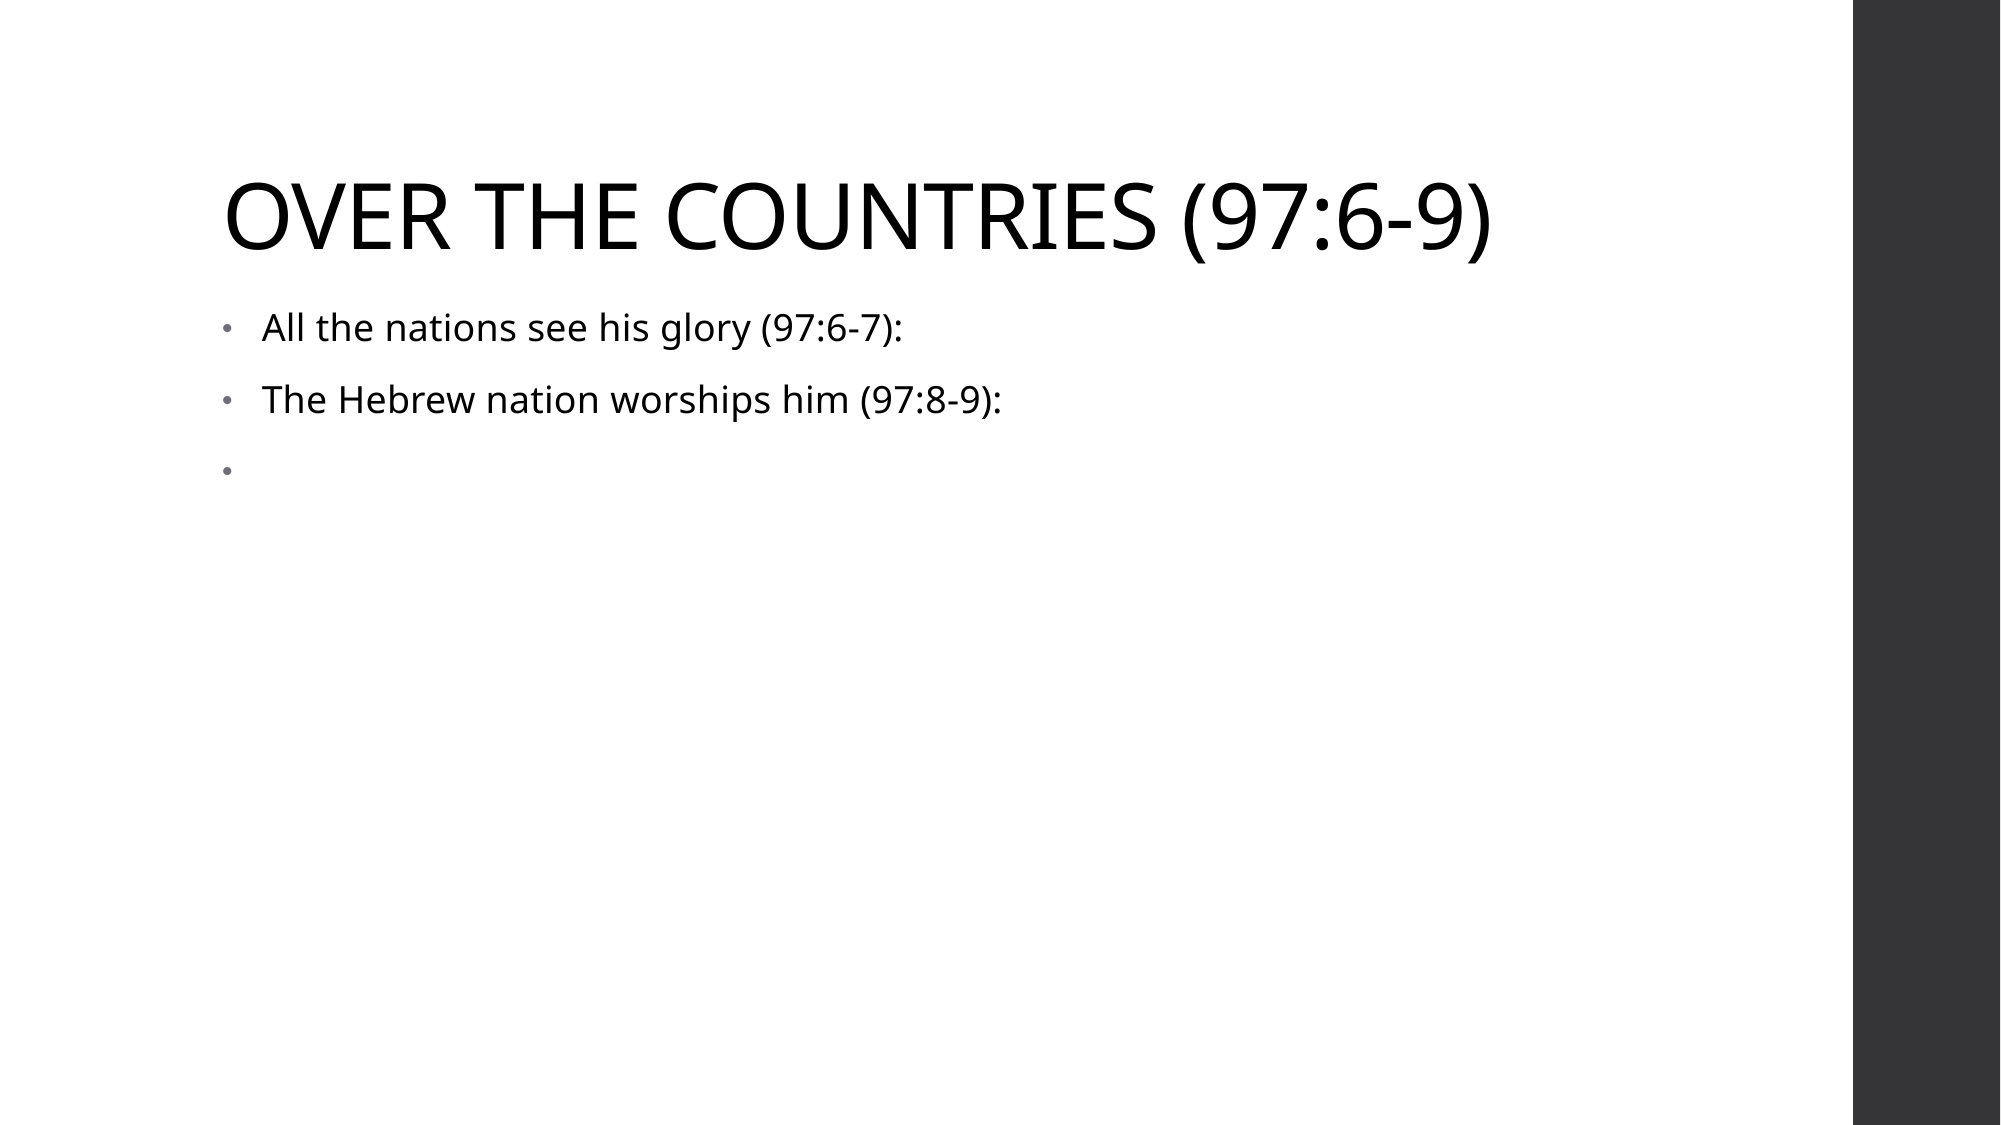

# OVER THE COUNTRIES (97:6-9)
 All the nations see his glory (97:6-7):
 The Hebrew nation worships him (97:8-9):